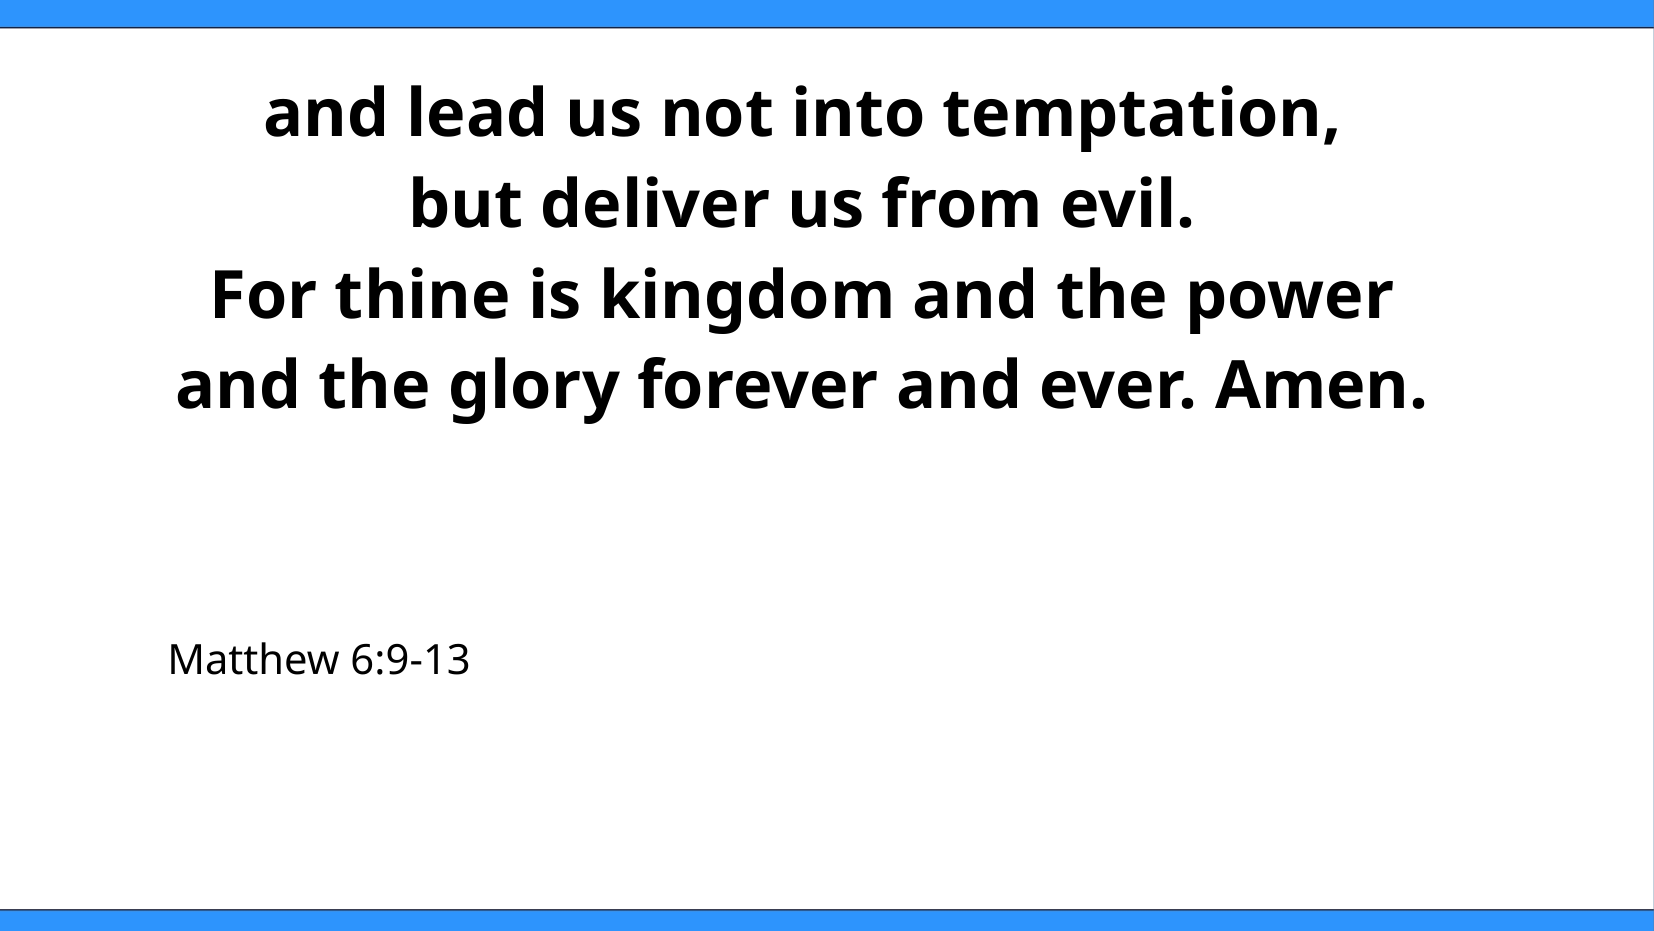

and lead us not into temptation,
but deliver us from evil.
For thine is kingdom and the power
and the glory forever and ever. Amen.
 Matthew 6:9-13